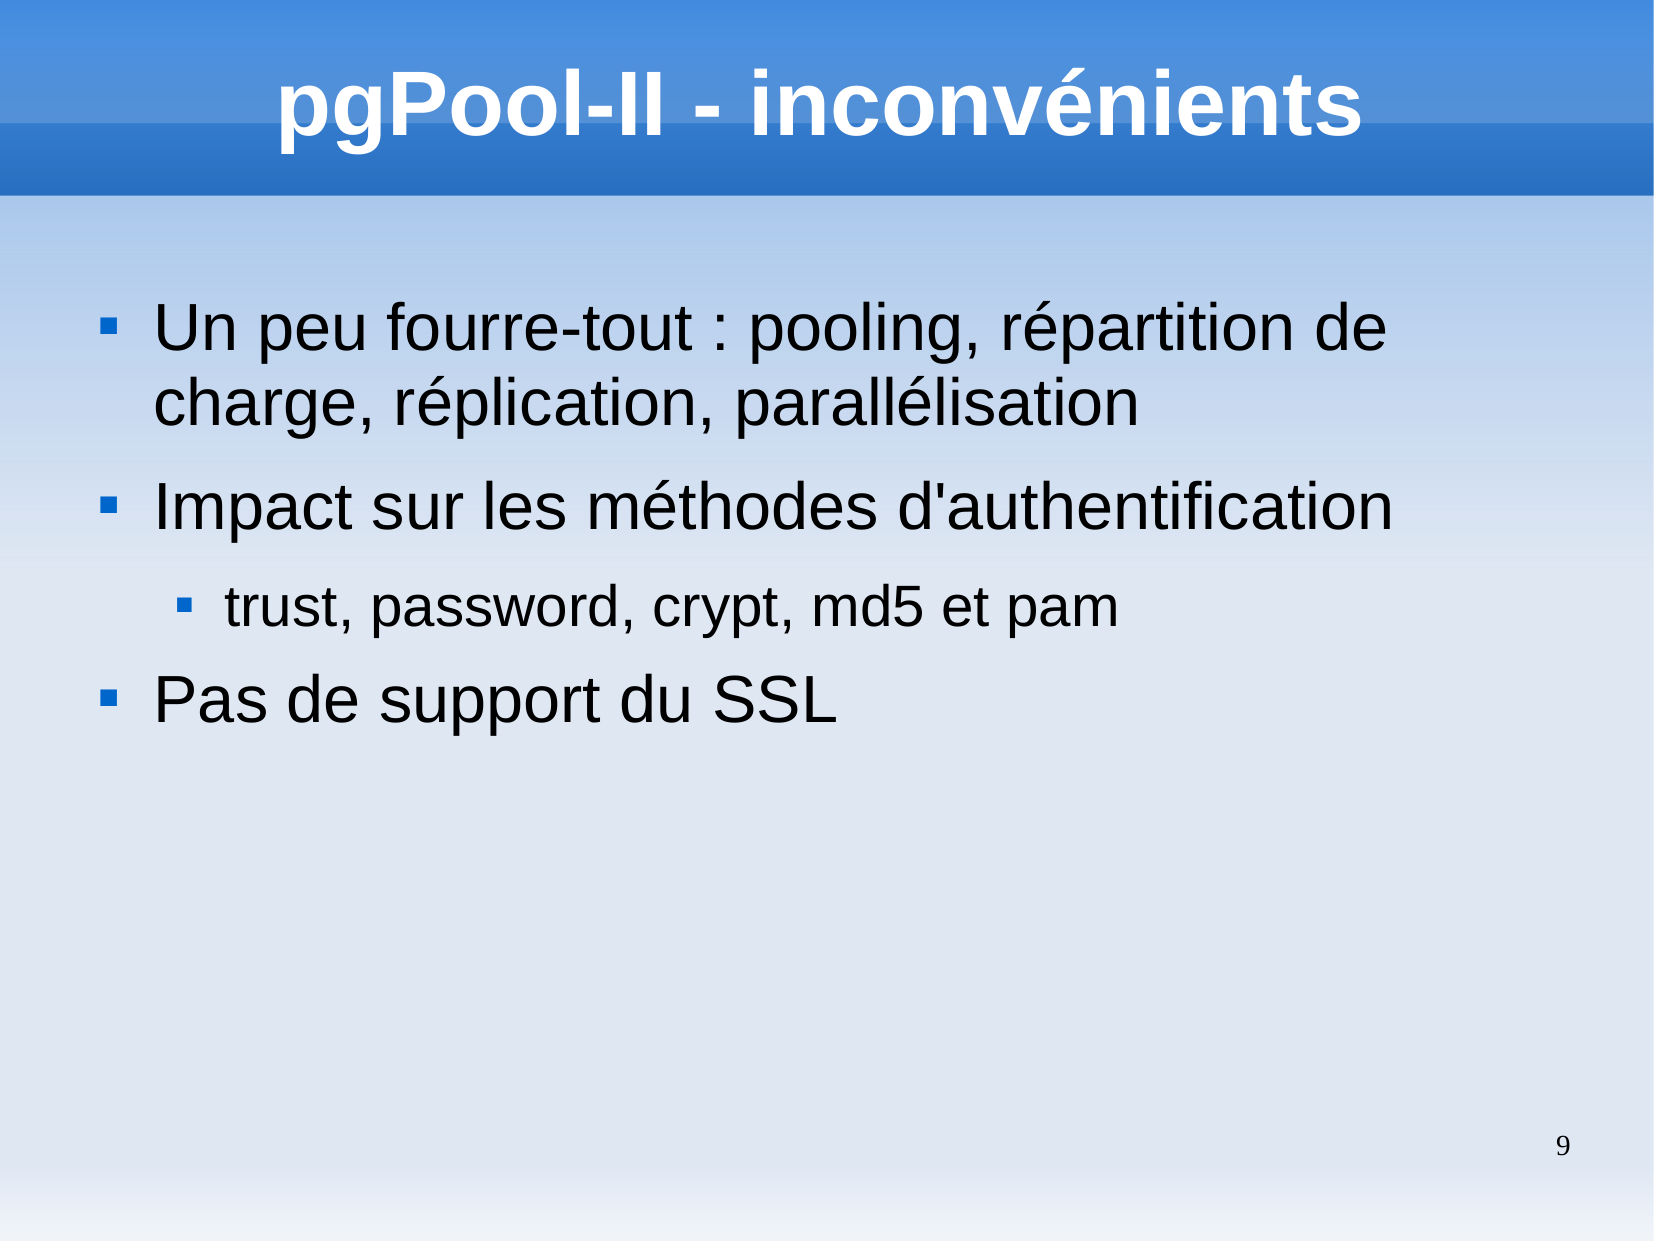

# pgPool-II - inconvénients
Un peu fourre-tout : pooling, répartition de charge, réplication, parallélisation
Impact sur les méthodes d'authentification
trust, password, crypt, md5 et pam
Pas de support du SSL
9